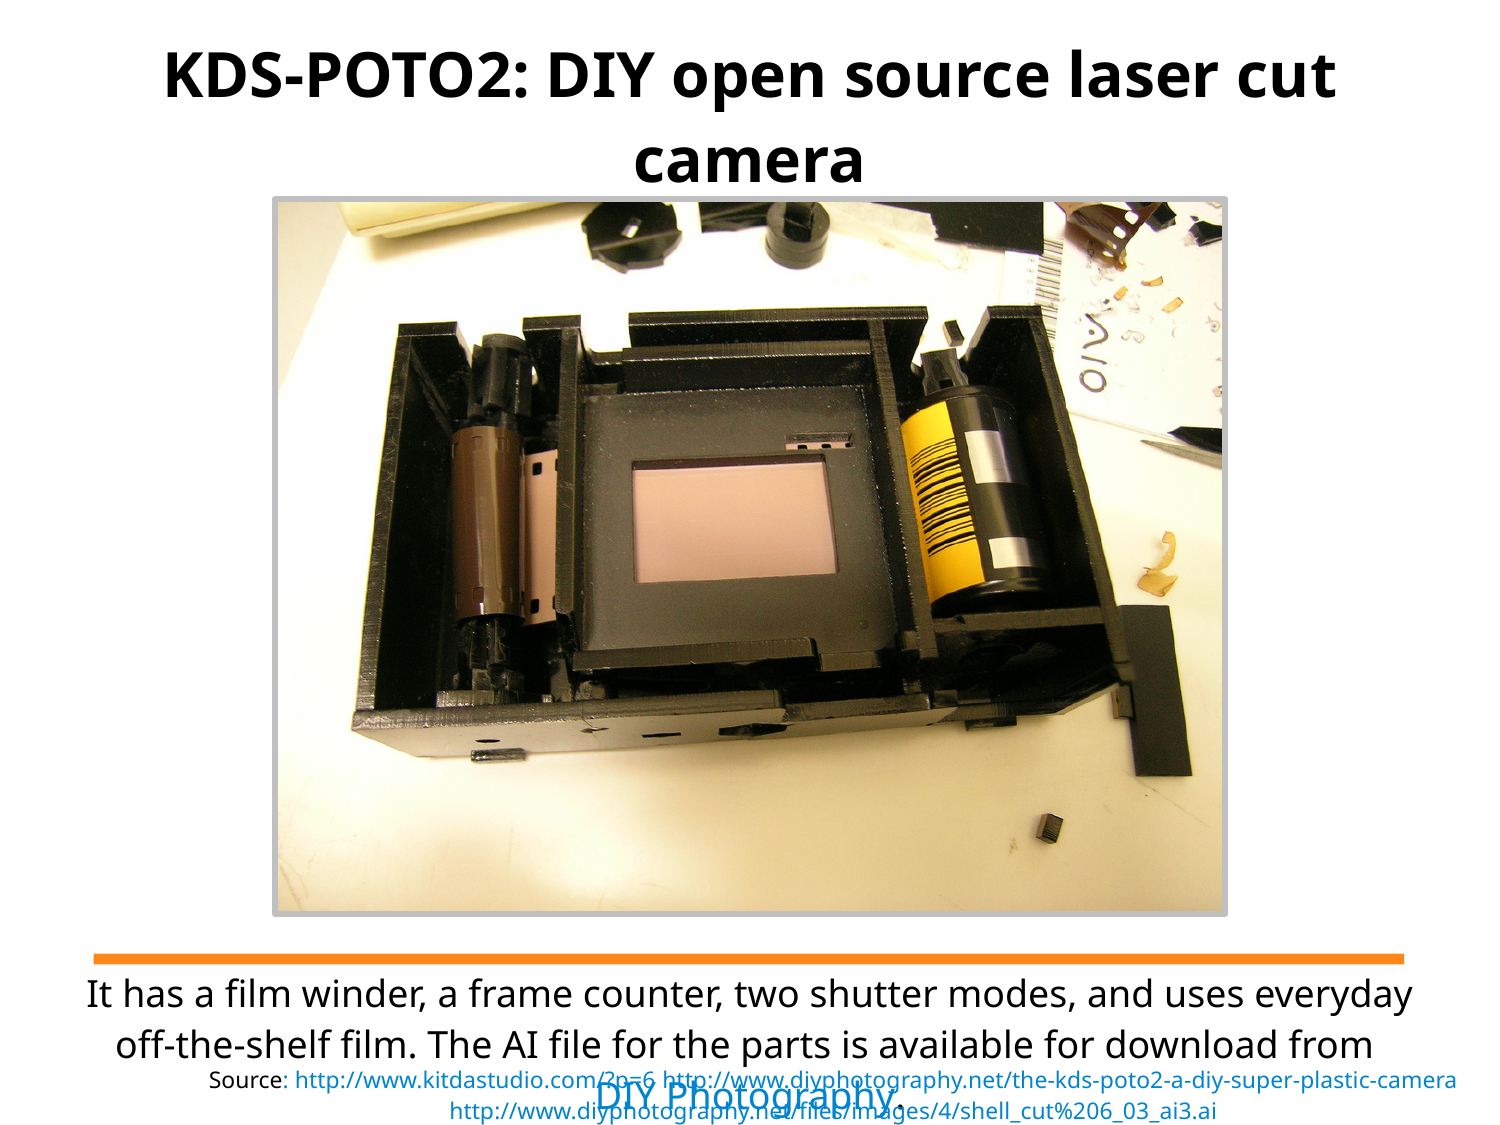

# KDS-POTO2: DIY open source laser cut camera
It has a film winder, a frame counter, two shutter modes, and uses everyday off-the-shelf film. The AI file for the parts is available for download from DIY Photography.
Source: http://www.kitdastudio.com/?p=6 http://www.diyphotography.net/the-kds-poto2-a-diy-super-plastic-camera
http://www.diyphotography.net/files/images/4/shell_cut%206_03_ai3.ai